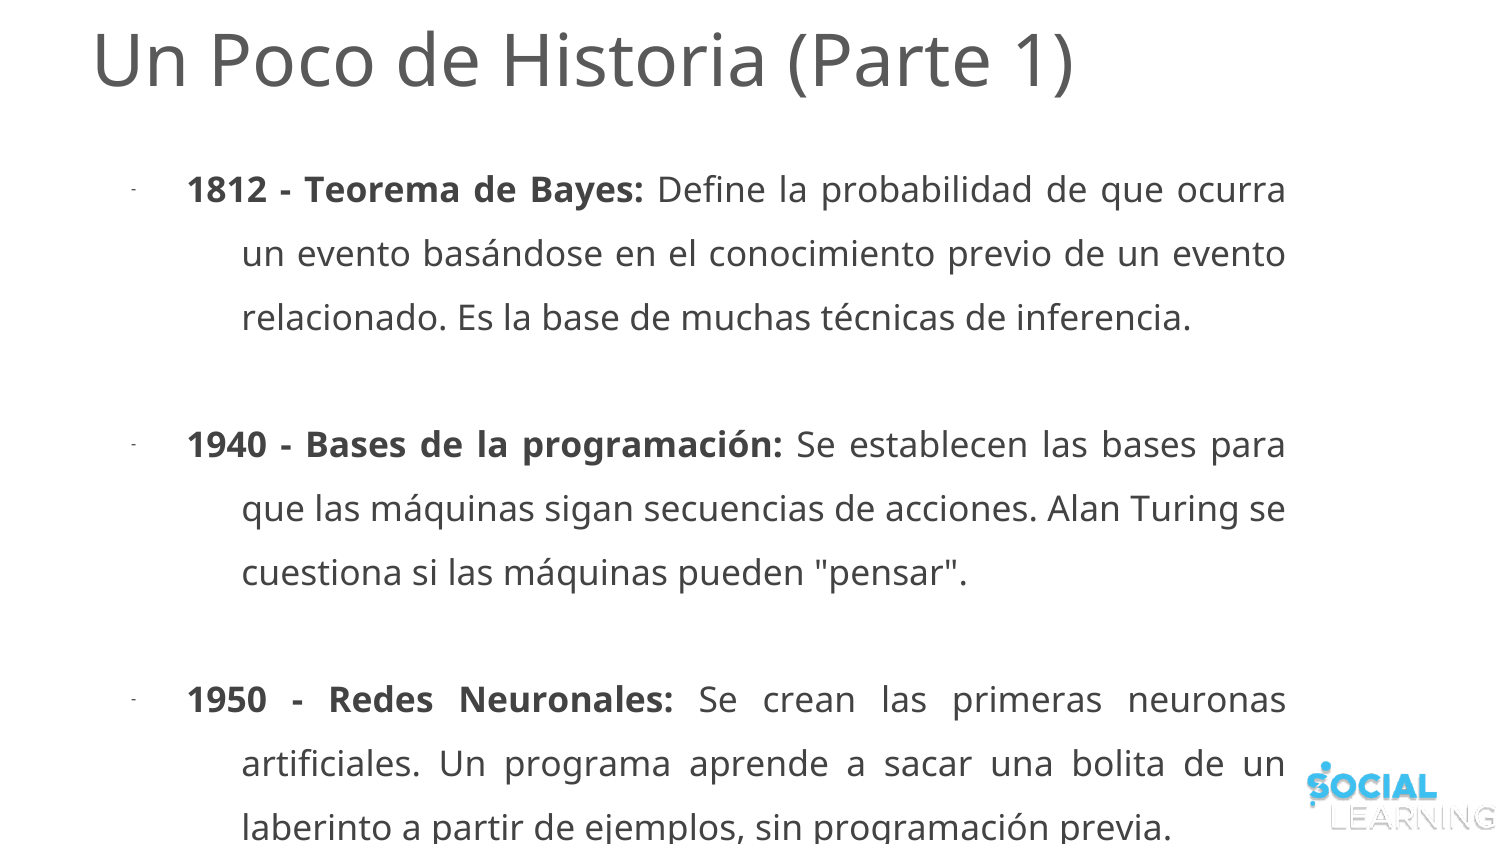

Un Poco de Historia (Parte 1)
1812 - Teorema de Bayes: Define la probabilidad de que ocurra un evento basándose en el conocimiento previo de un evento relacionado. Es la base de muchas técnicas de inferencia.
1940 - Bases de la programación: Se establecen las bases para que las máquinas sigan secuencias de acciones. Alan Turing se cuestiona si las máquinas pueden "pensar".
1950 - Redes Neuronales: Se crean las primeras neuronas artificiales. Un programa aprende a sacar una bolita de un laberinto a partir de ejemplos, sin programación previa.